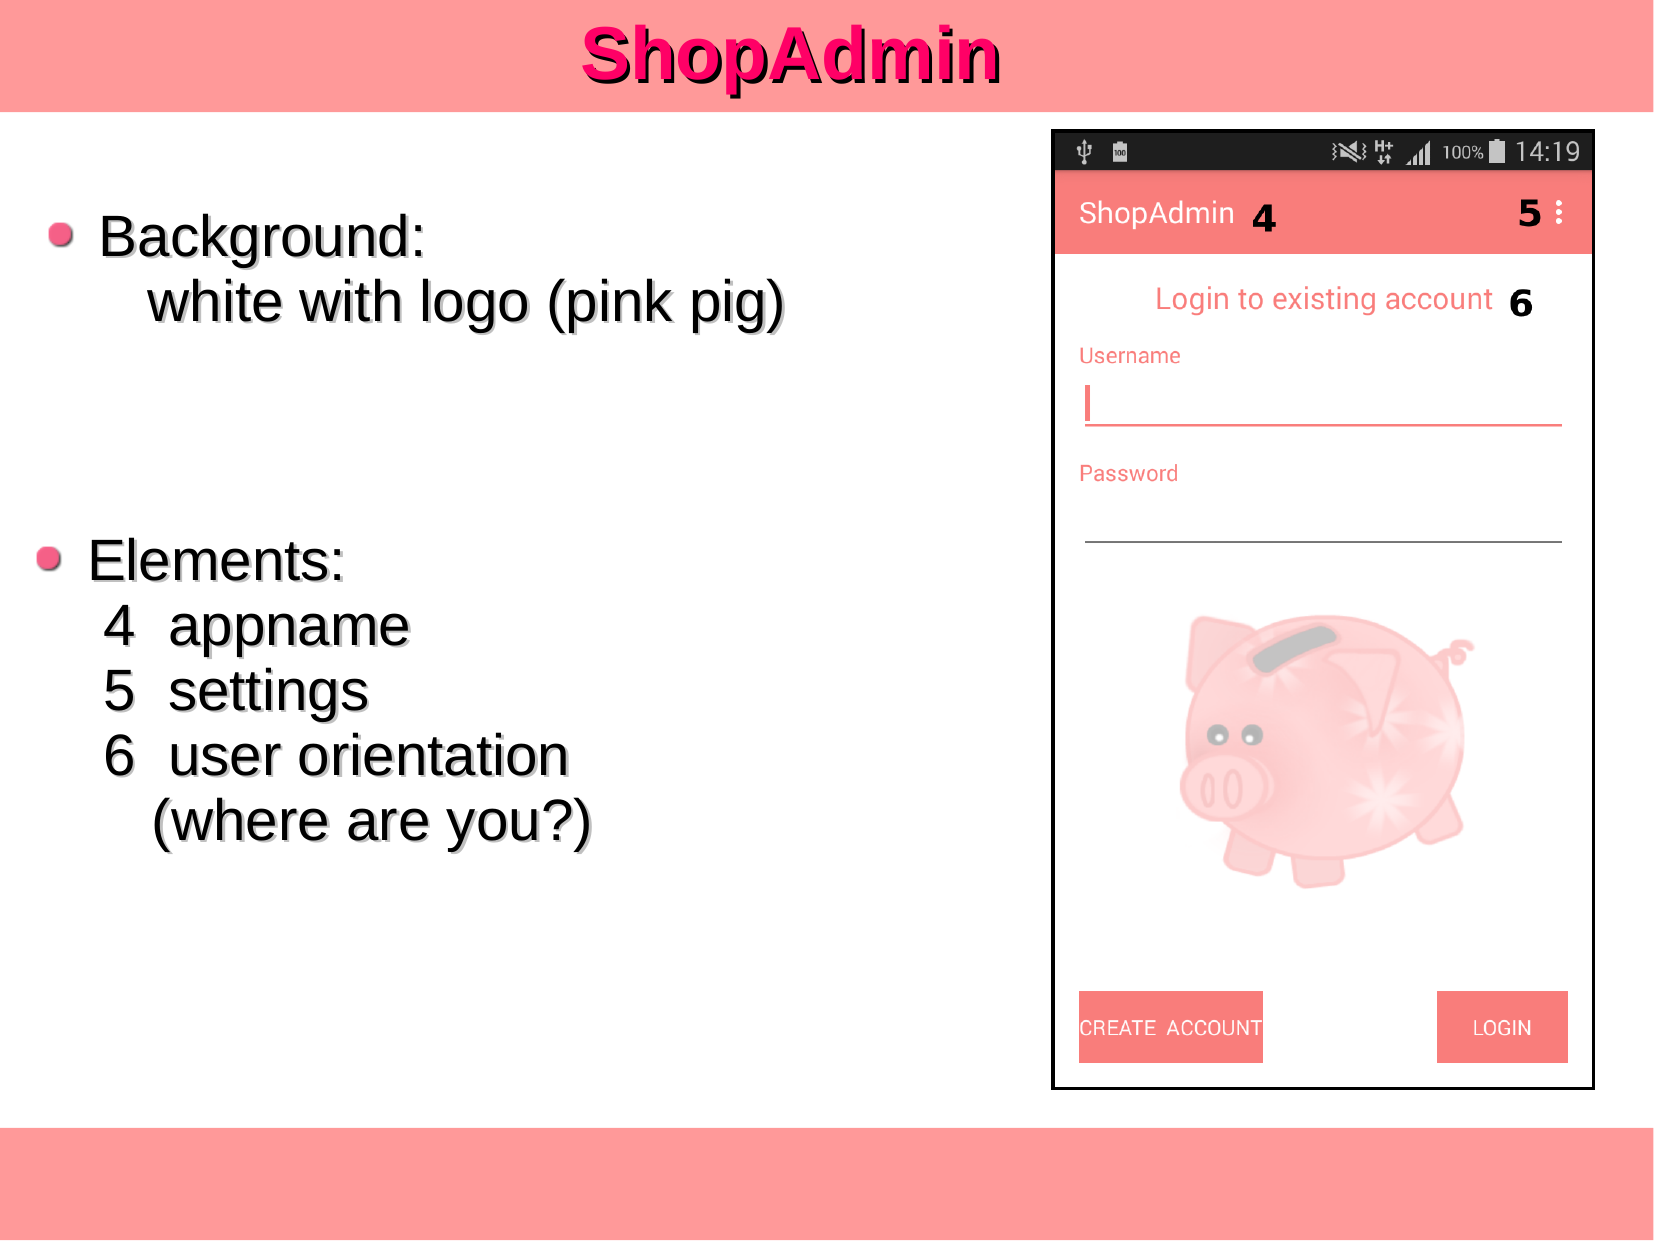

ShopAdmin
# Background: white with logo (pink pig)
 Elements:
 4 appname
 5 settings
 6 user orientation
 (where are you?)